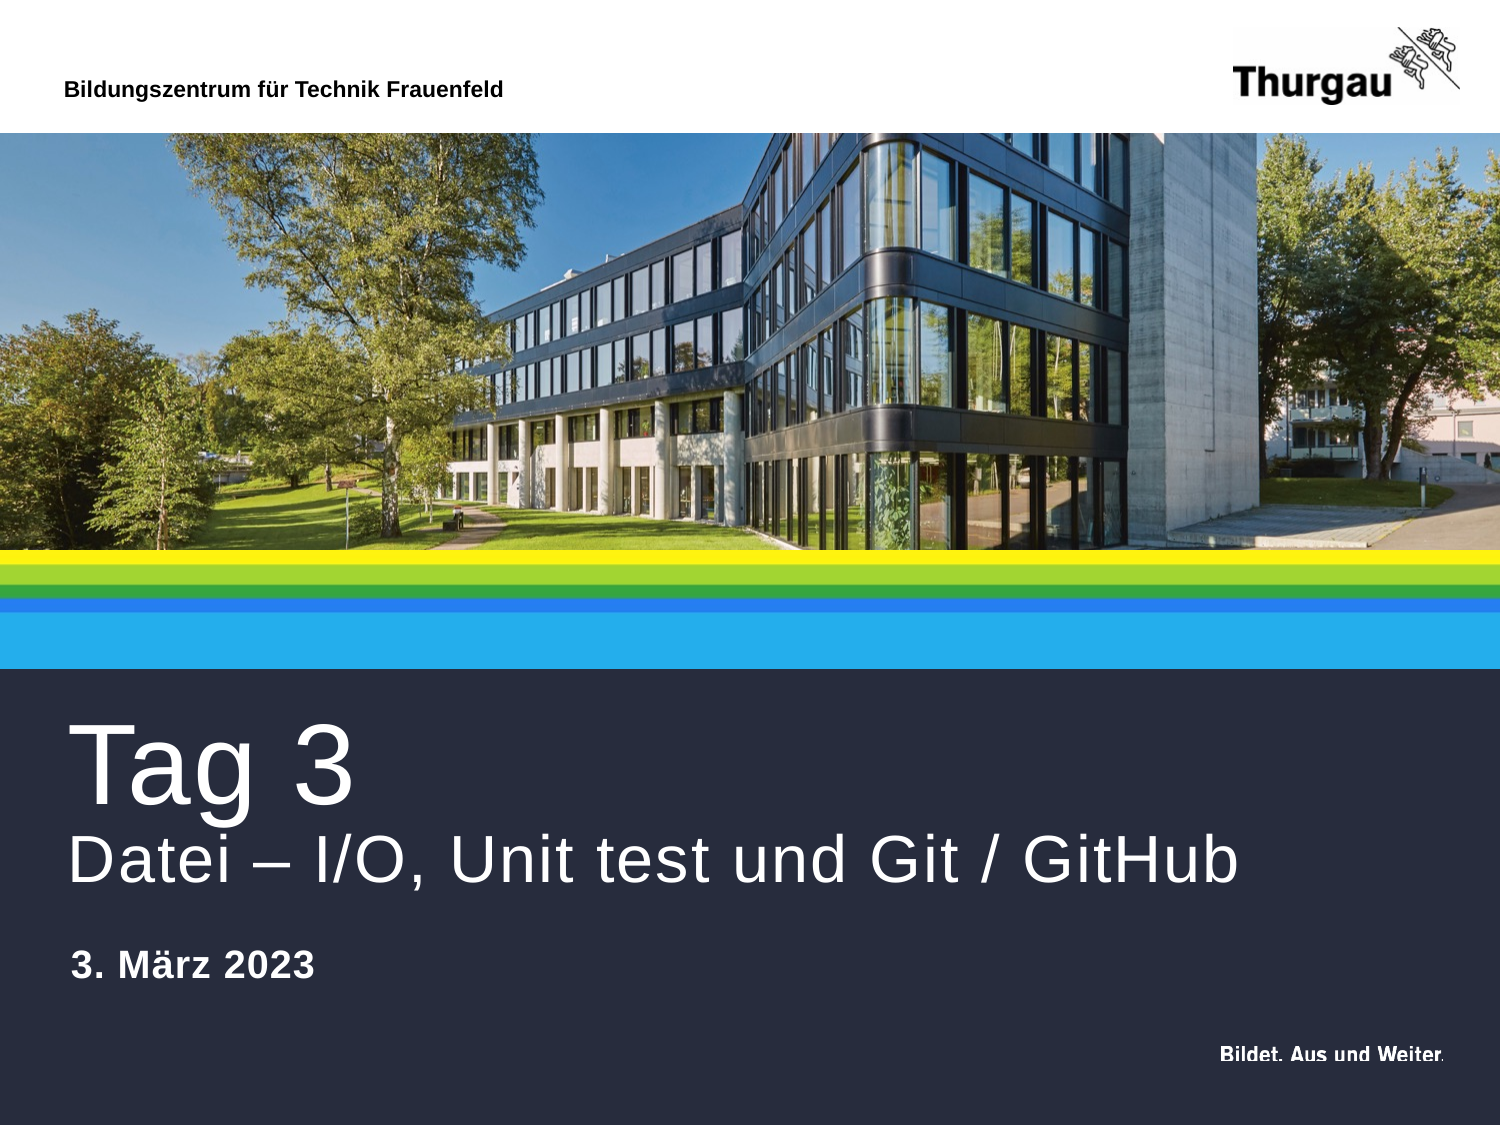

Bildungszentrum für Technik Frauenfeld
Tag 3
Datei – I/O, Unit test und Git / GitHub
3. März 2023